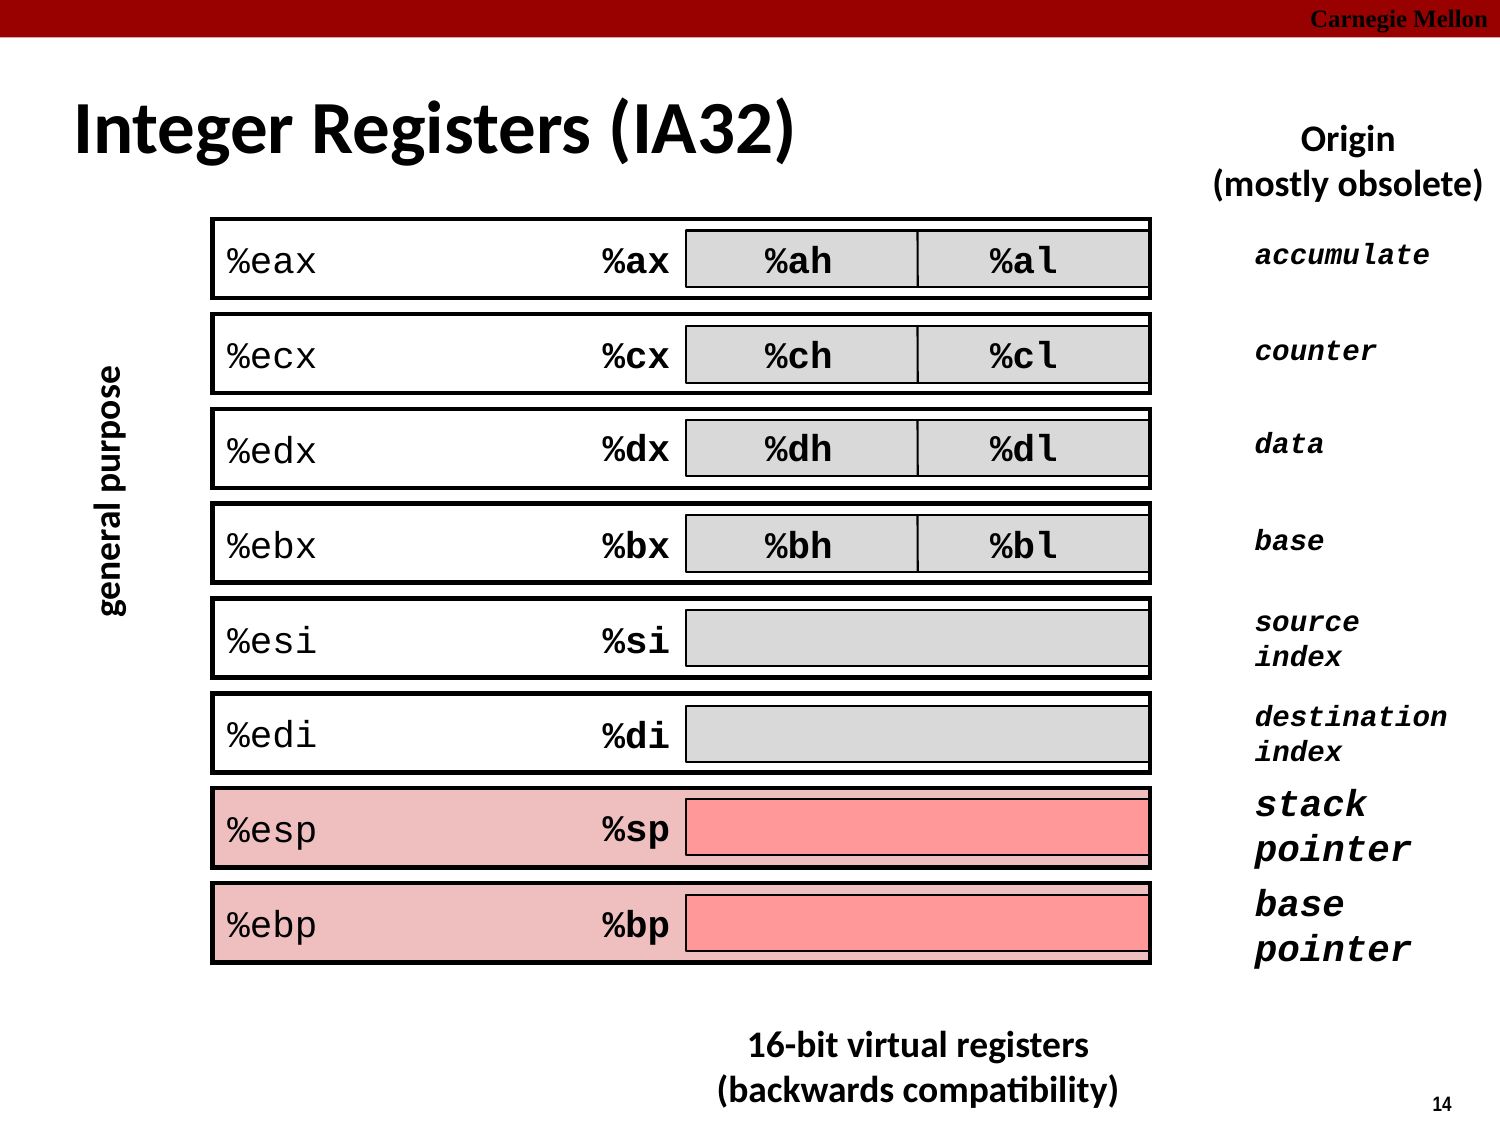

# Integer Registers (IA32)
Origin
(mostly obsolete)
%eax
%ecx
%edx
%ebx
%esi
%edi
%esp
%ebp
%ax
%ah
%al
accumulate
%cx
%ch
%cl
counter
%dx
%dh
%dl
data
general purpose
%bx
%bh
%bl
base
source
index
%si
destination
index
%di
stack
pointer
%sp
base
pointer
%bp
16-bit virtual registers
(backwards compatibility)